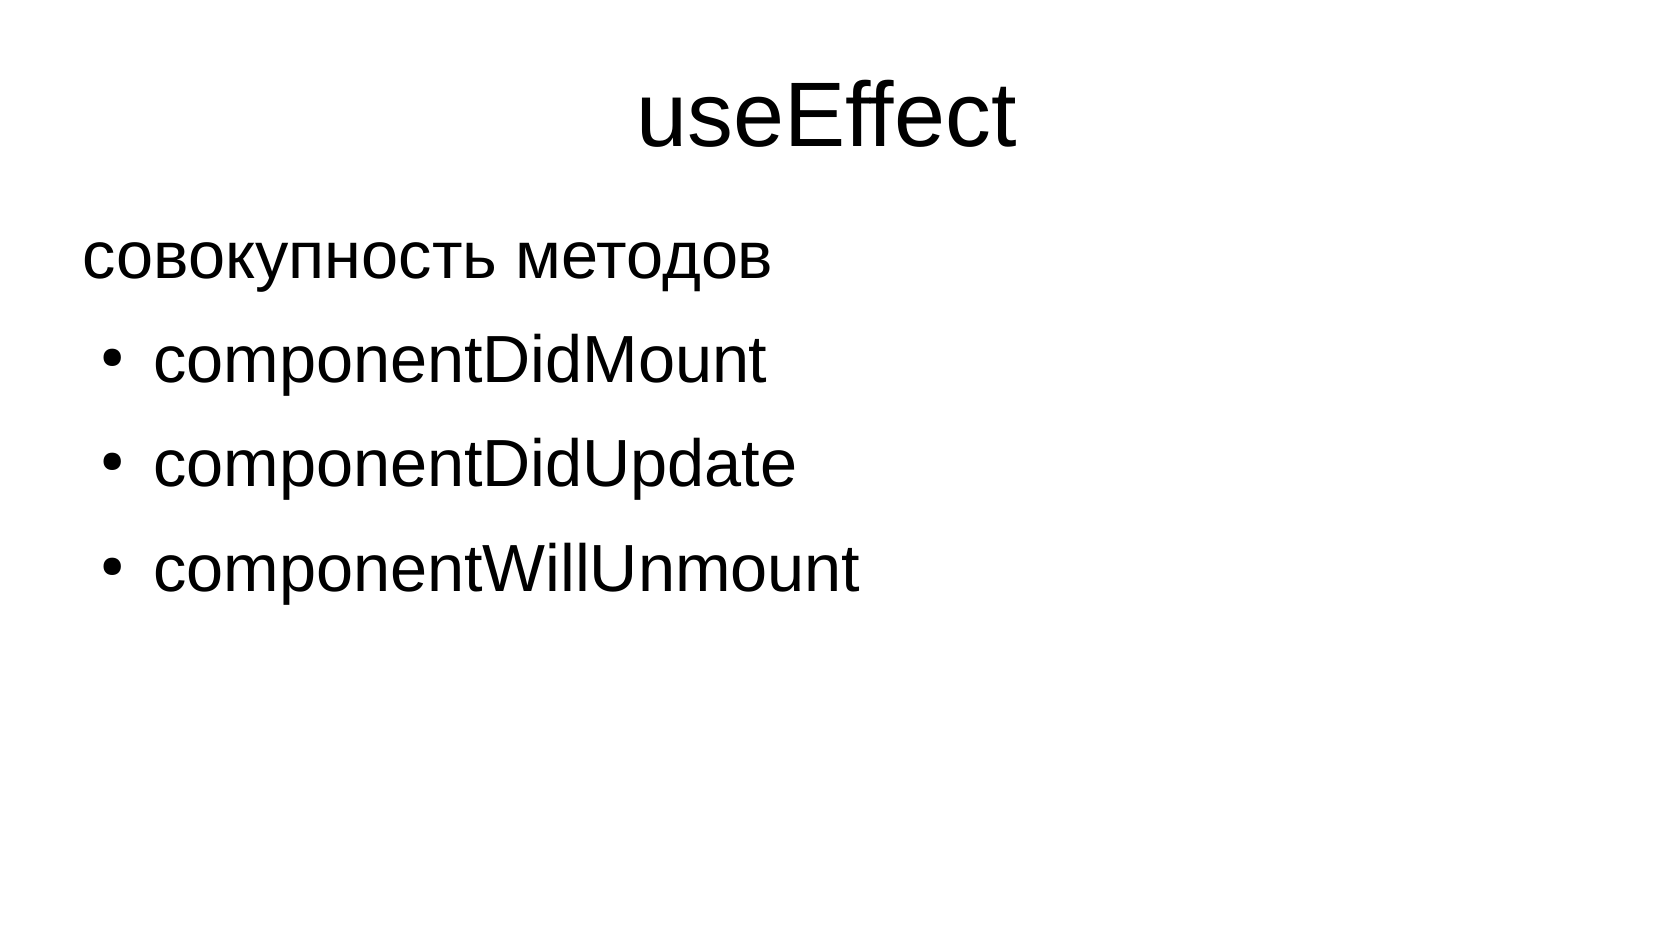

# useEffect
совокупность методов
componentDidMount
componentDidUpdate
componentWillUnmount